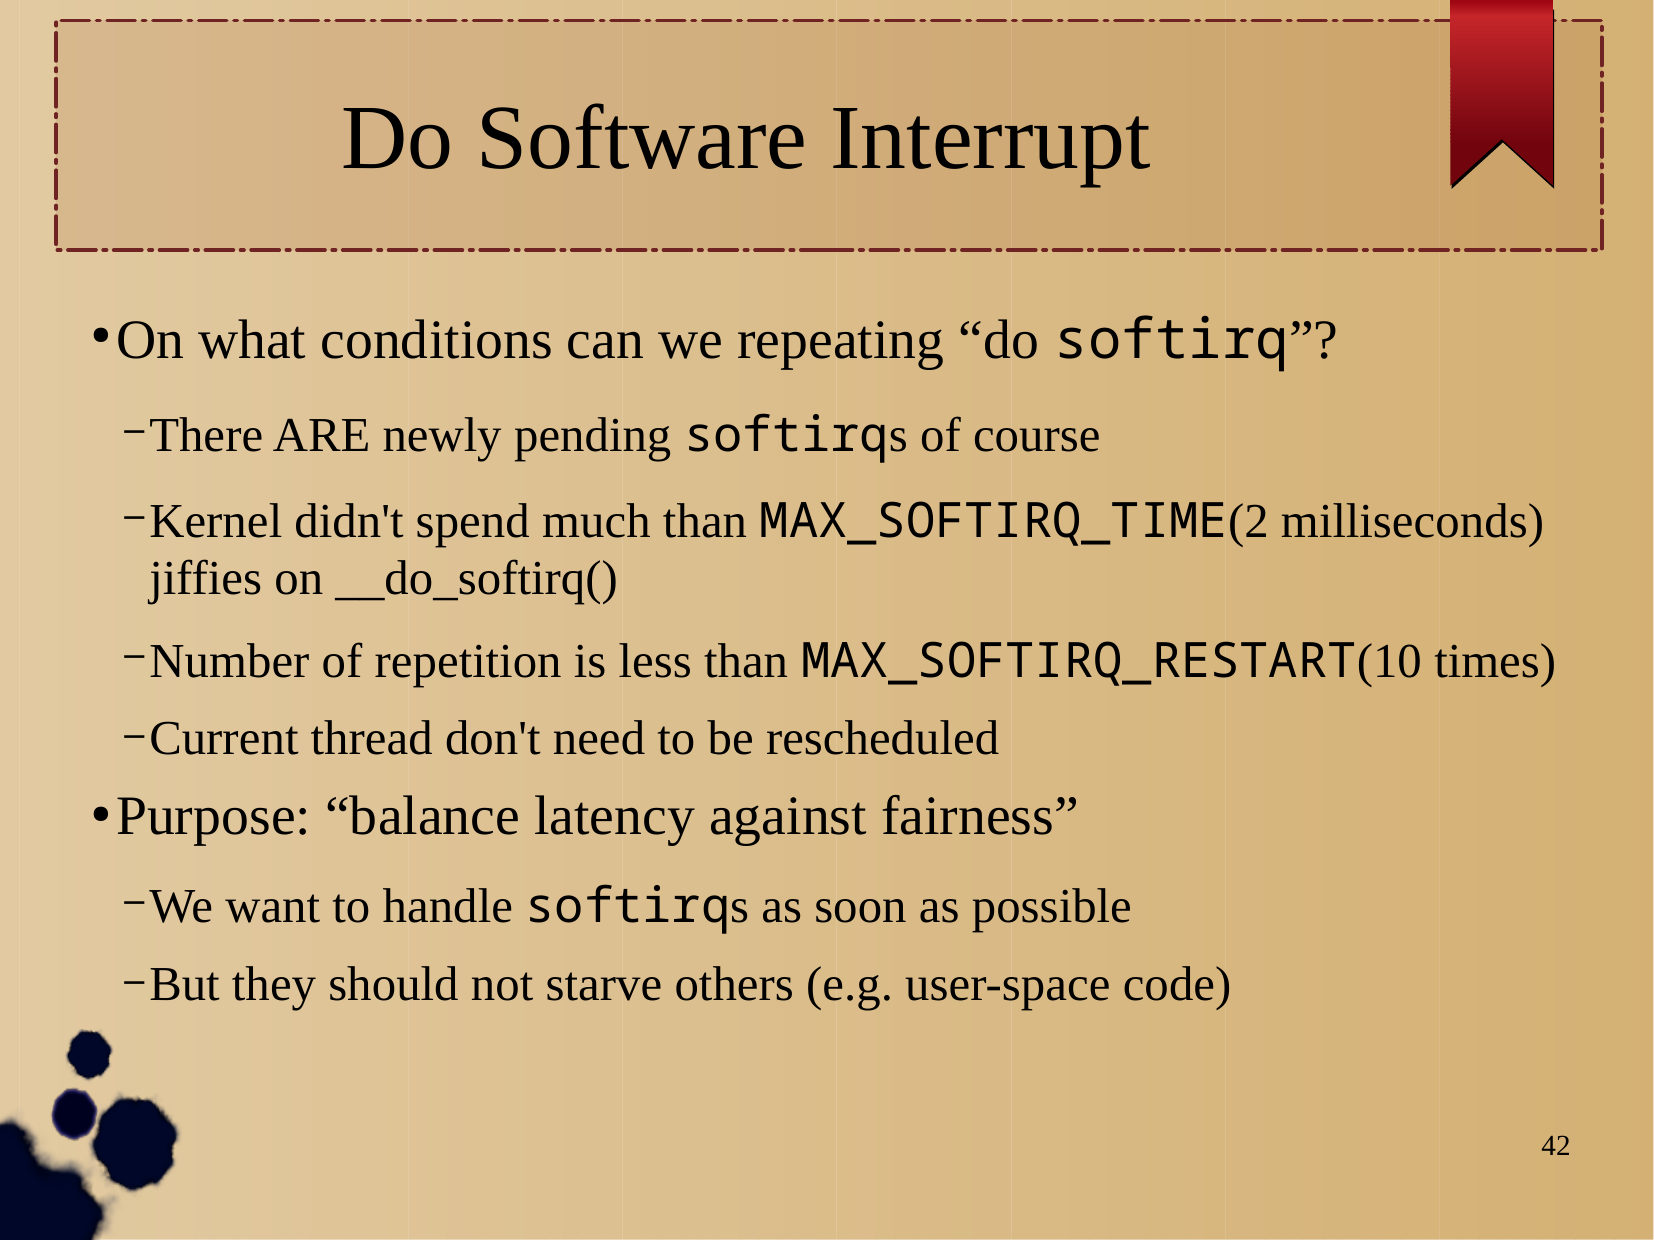

# Do Software Interrupt
On what conditions can we repeating “do softirq”?
There ARE newly pending softirqs of course
Kernel didn't spend much than MAX_SOFTIRQ_TIME(2 milliseconds) jiffies on __do_softirq()
Number of repetition is less than MAX_SOFTIRQ_RESTART(10 times)
Current thread don't need to be rescheduled
Purpose: “balance latency against fairness”
We want to handle softirqs as soon as possible
But they should not starve others (e.g. user-space code)
42